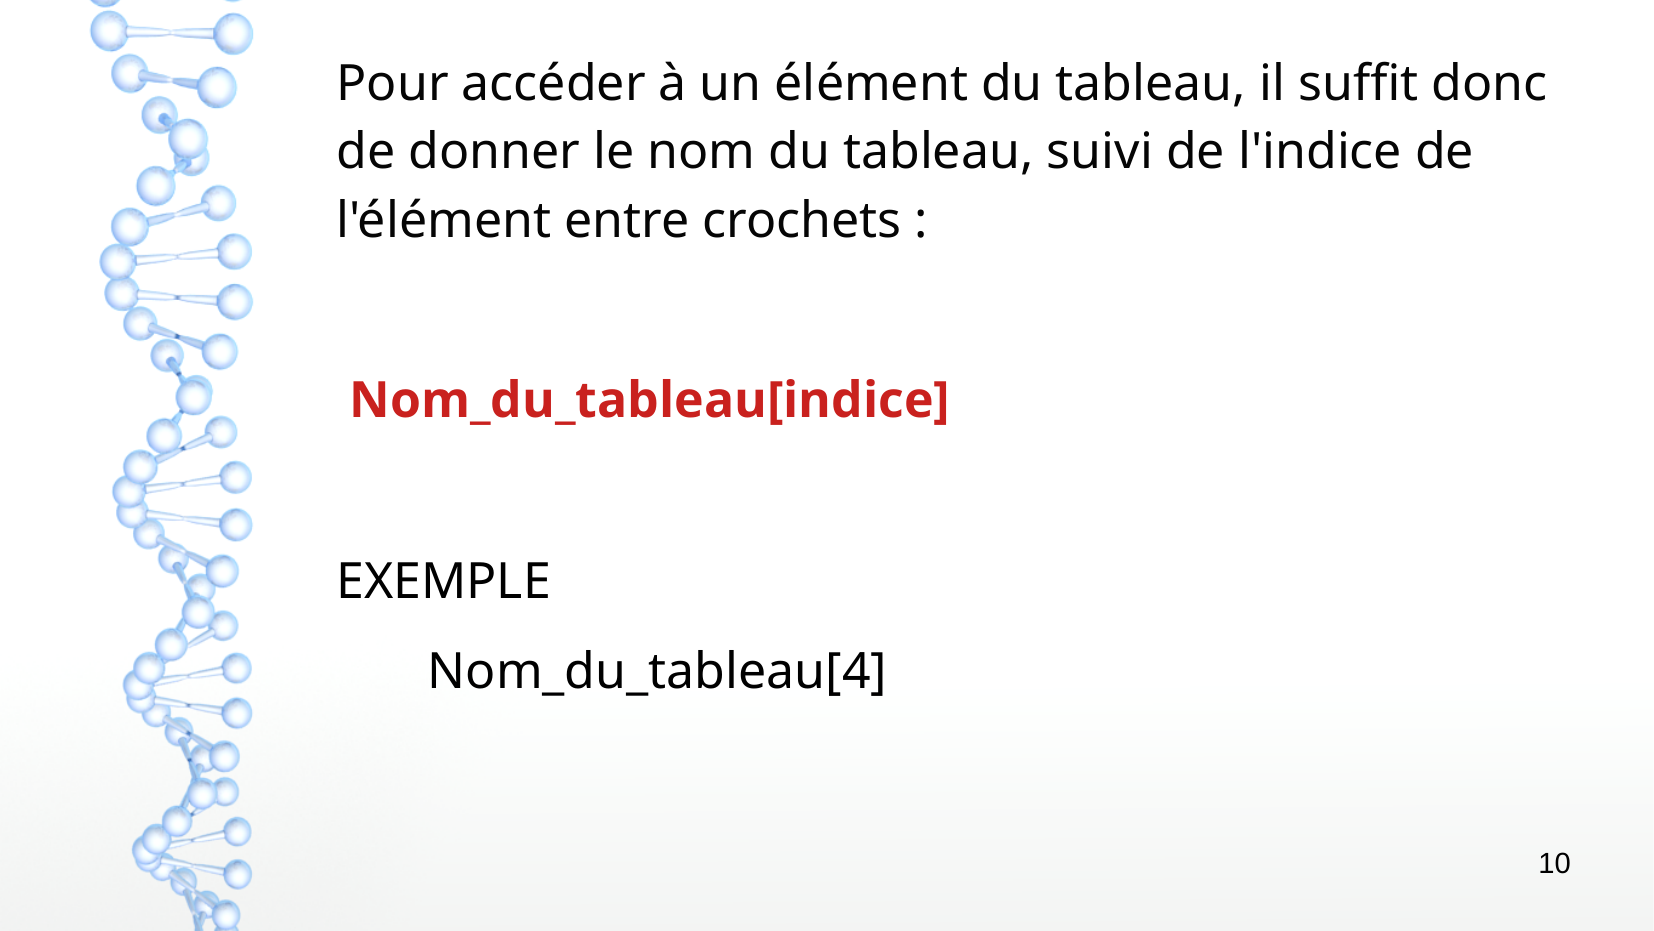

# Pour accéder à un élément du tableau, il suffit donc de donner le nom du tableau, suivi de l'indice de l'élément entre crochets :
 Nom_du_tableau[indice]
EXEMPLE
 Nom_du_tableau[4]
10